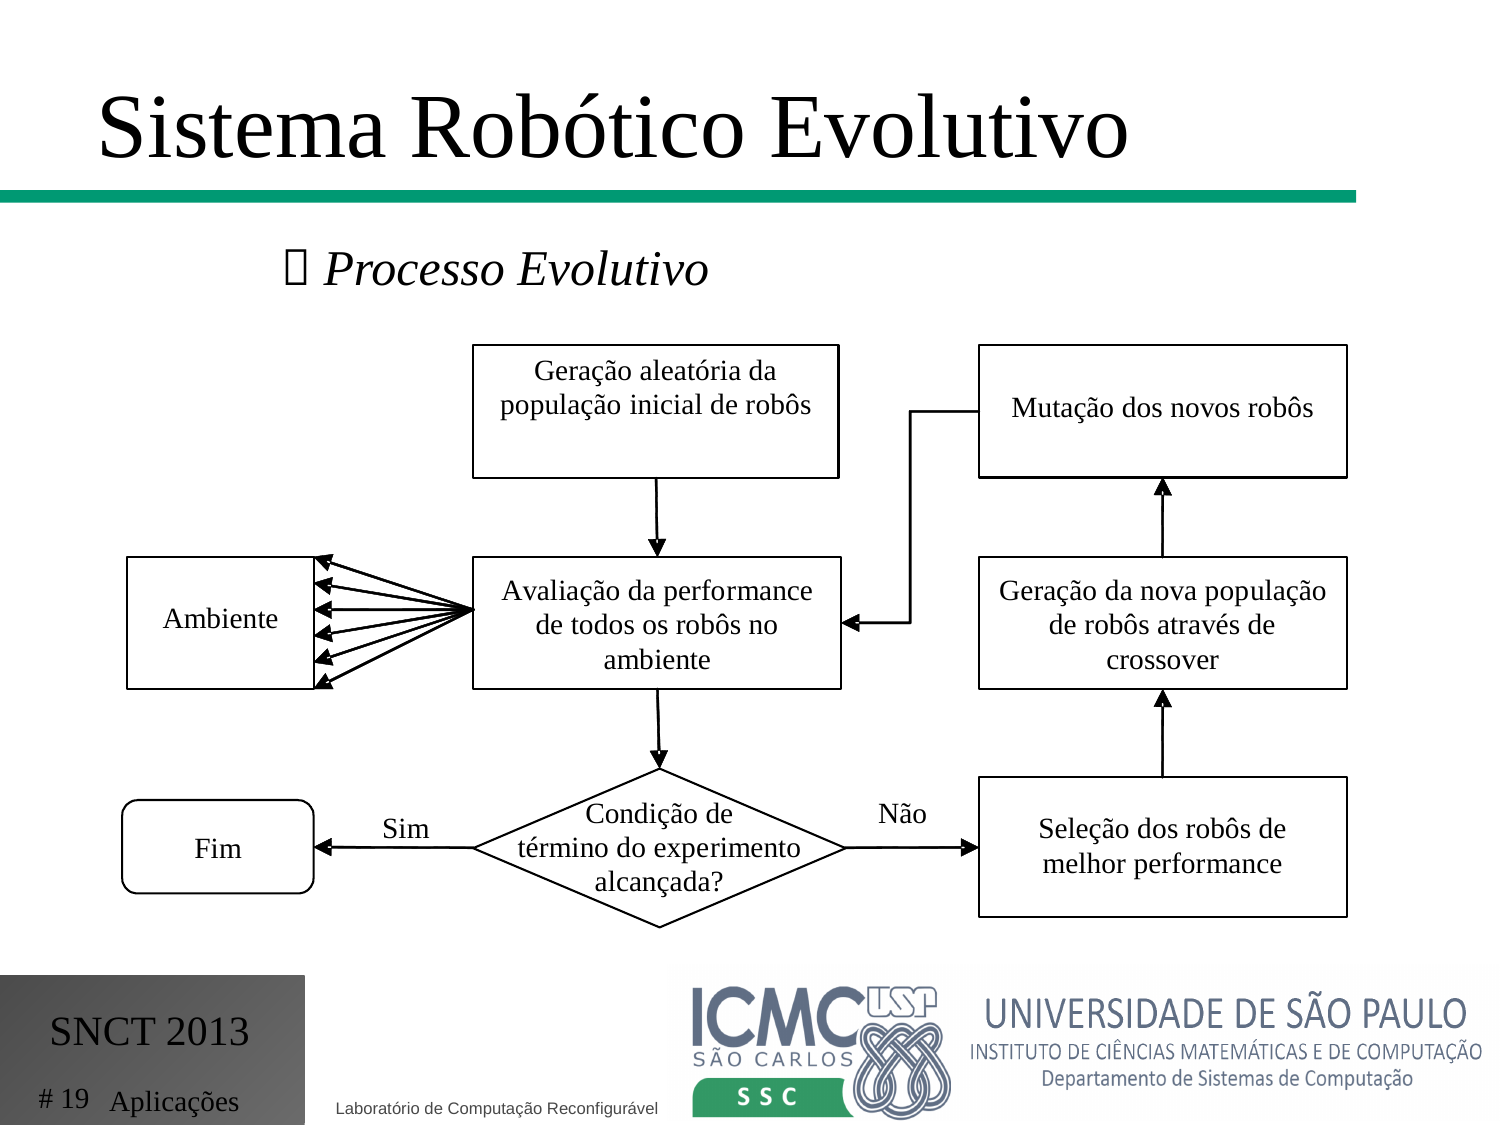

Sistema Robótico Evolutivo
 Processo Evolutivo
#
Aplicações